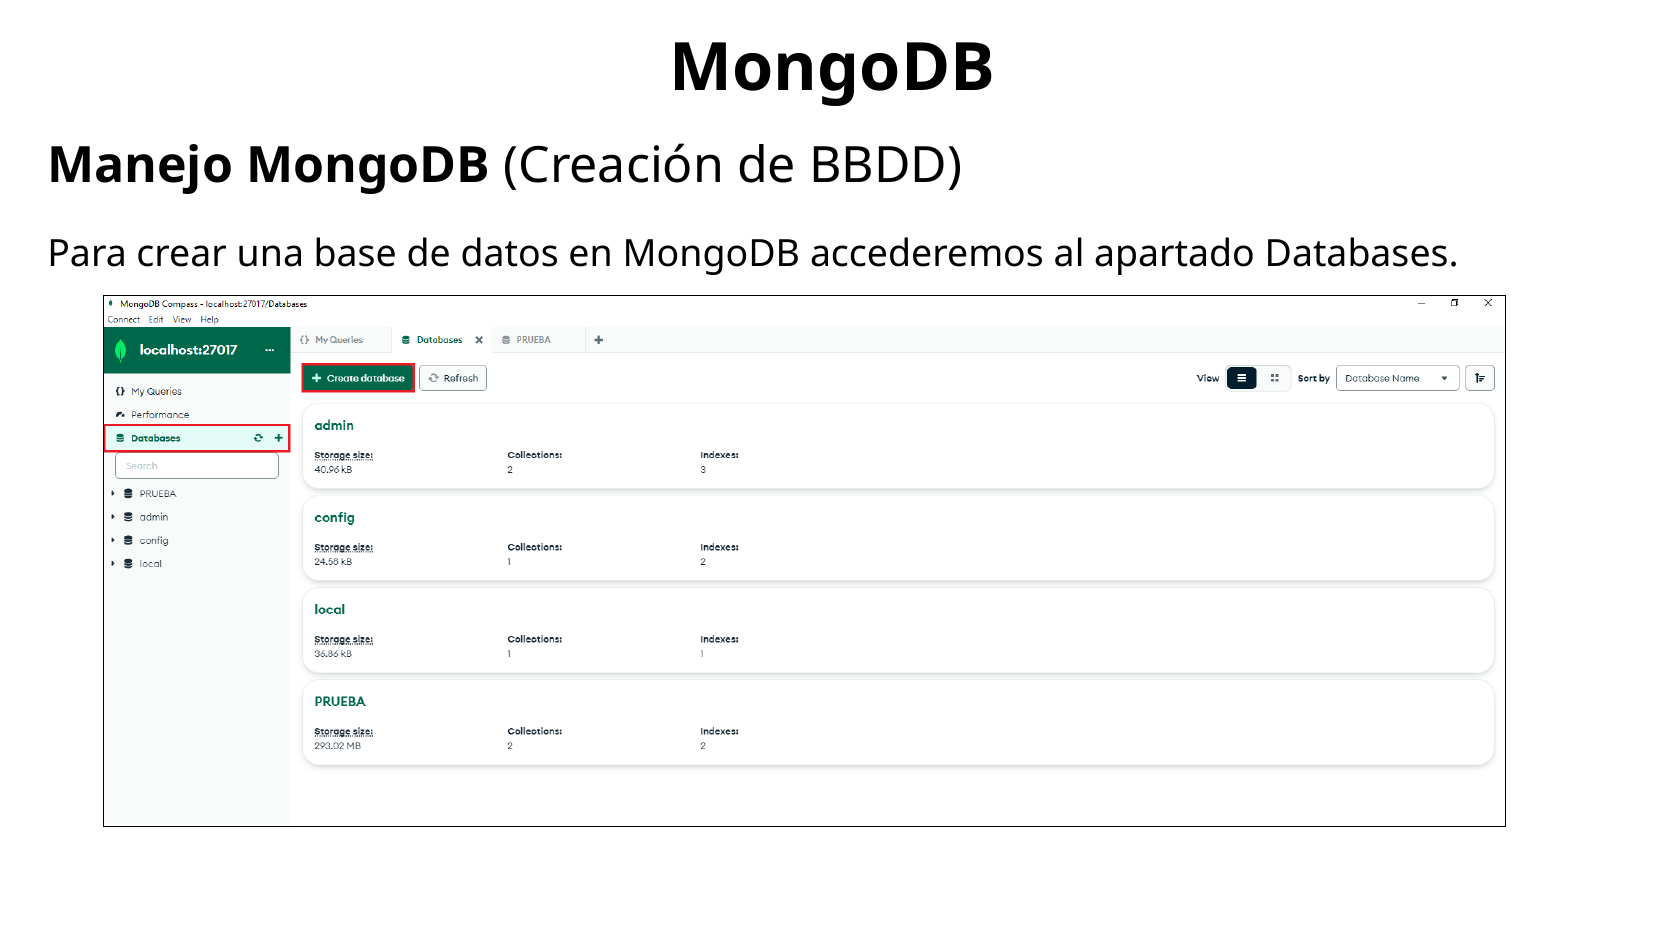

# MongoDB
Manejo MongoDB (Creación de BBDD)
Para crear una base de datos en MongoDB accederemos al apartado Databases.